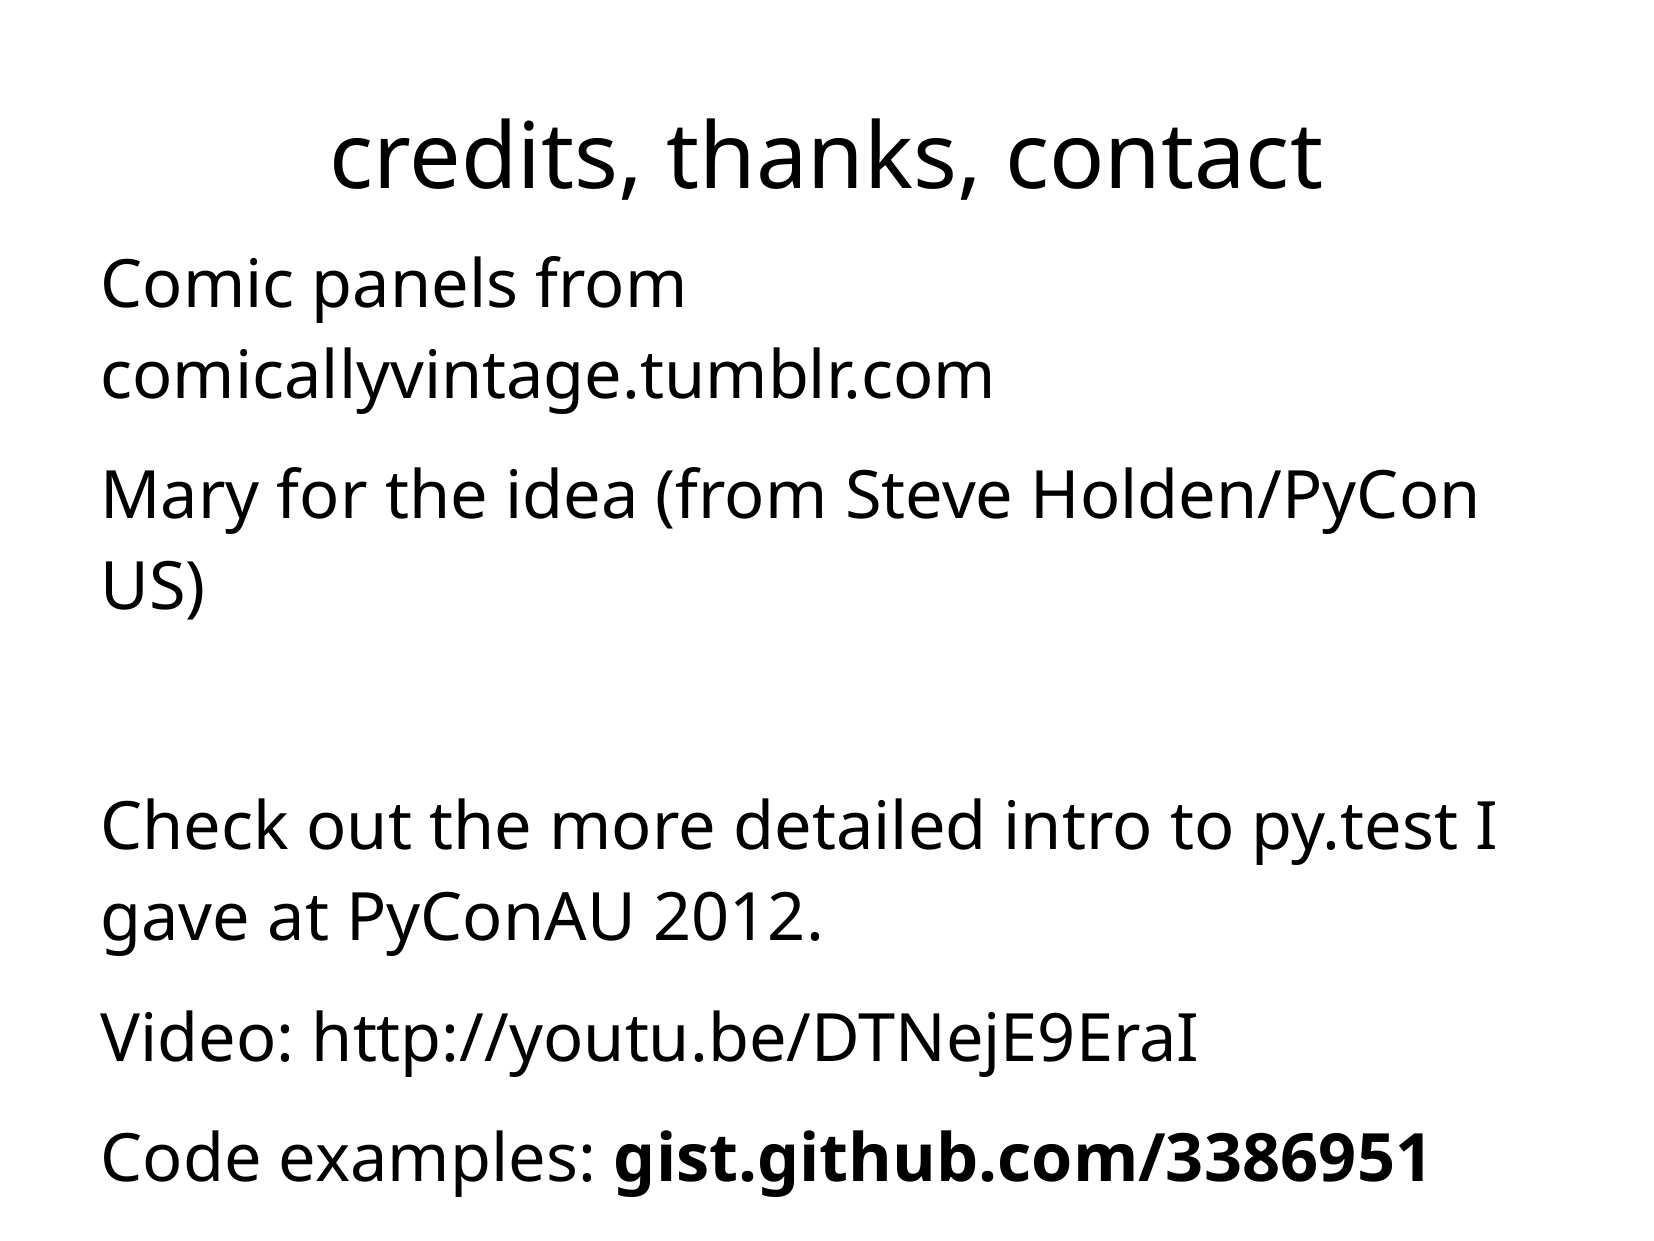

# credits, thanks, contact
Comic panels from comicallyvintage.tumblr.com
Mary for the idea (from Steve Holden/PyCon US)
Check out the more detailed intro to py.test I gave at PyConAU 2012.
Video: http://youtu.be/DTNejE9EraI
Code examples: gist.github.com/3386951
brianna@modernthings.org